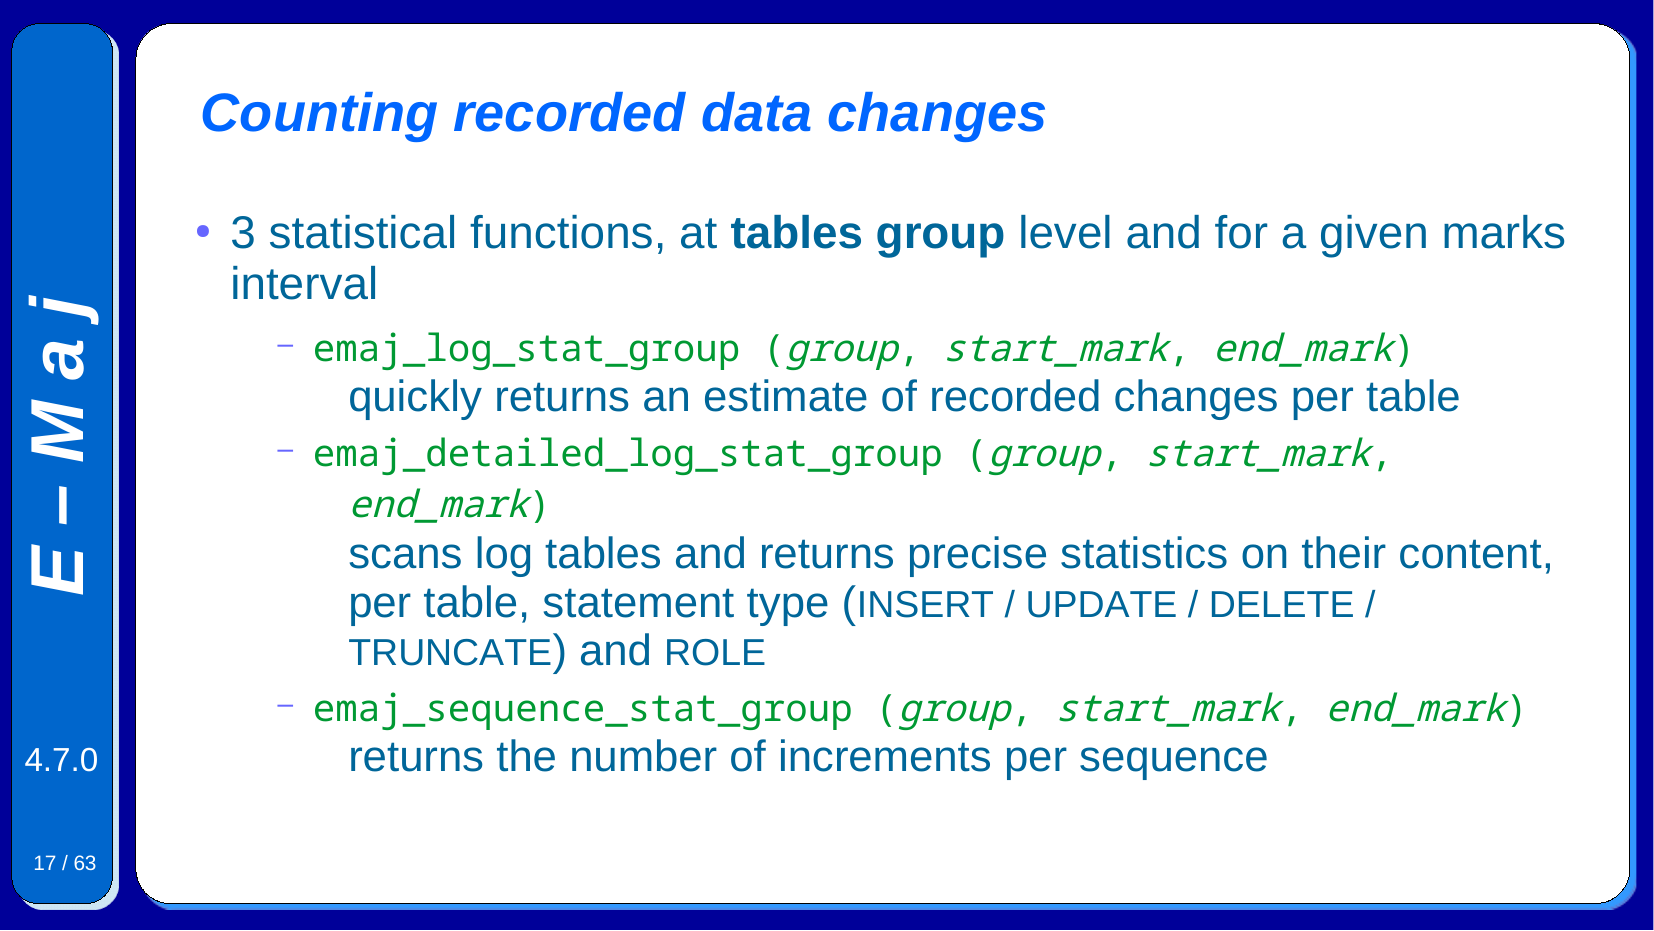

# Counting recorded data changes
3 statistical functions, at tables group level and for a given marks interval
emaj_log_stat_group (group, start_mark, end_mark)
quickly returns an estimate of recorded changes per table
emaj_detailed_log_stat_group (group, start_mark, end_mark)
scans log tables and returns precise statistics on their content, per table, statement type (INSERT / UPDATE / DELETE / TRUNCATE) and ROLE
emaj_sequence_stat_group (group, start_mark, end_mark) returns the number of increments per sequence